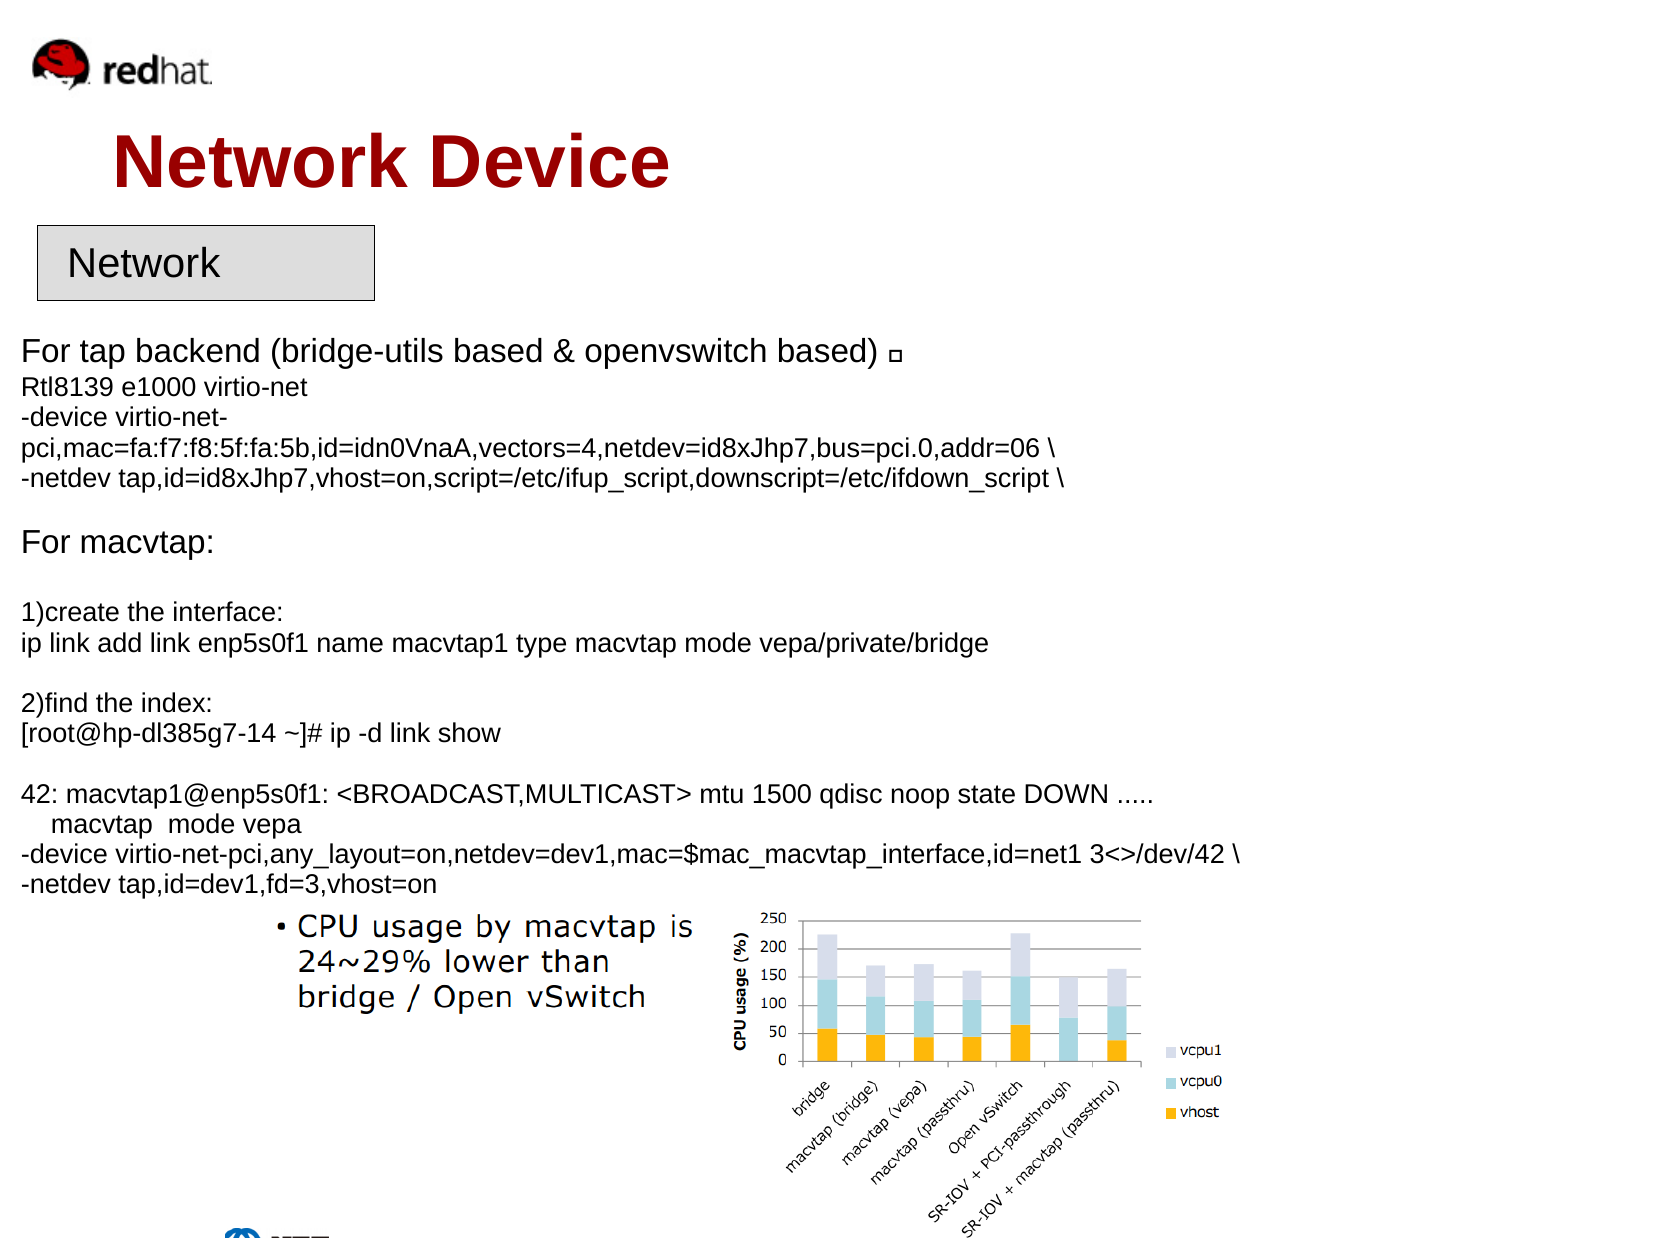

Network Device
Network
For tap backend (bridge-utils based & openvswitch based)：
Rtl8139 e1000 virtio-net
-device virtio-net-pci,mac=fa:f7:f8:5f:fa:5b,id=idn0VnaA,vectors=4,netdev=id8xJhp7,bus=pci.0,addr=06 \
-netdev tap,id=id8xJhp7,vhost=on,script=/etc/ifup_script,downscript=/etc/ifdown_script \
For macvtap:
1)create the interface:
ip link add link enp5s0f1 name macvtap1 type macvtap mode vepa/private/bridge
2)find the index:
[root@hp-dl385g7-14 ~]# ip -d link show
42: macvtap1@enp5s0f1: <BROADCAST,MULTICAST> mtu 1500 qdisc noop state DOWN .....
 macvtap mode vepa
-device virtio-net-pci,any_layout=on,netdev=dev1,mac=$mac_macvtap_interface,id=net1 3<>/dev/42 \
-netdev tap,id=dev1,fd=3,vhost=on